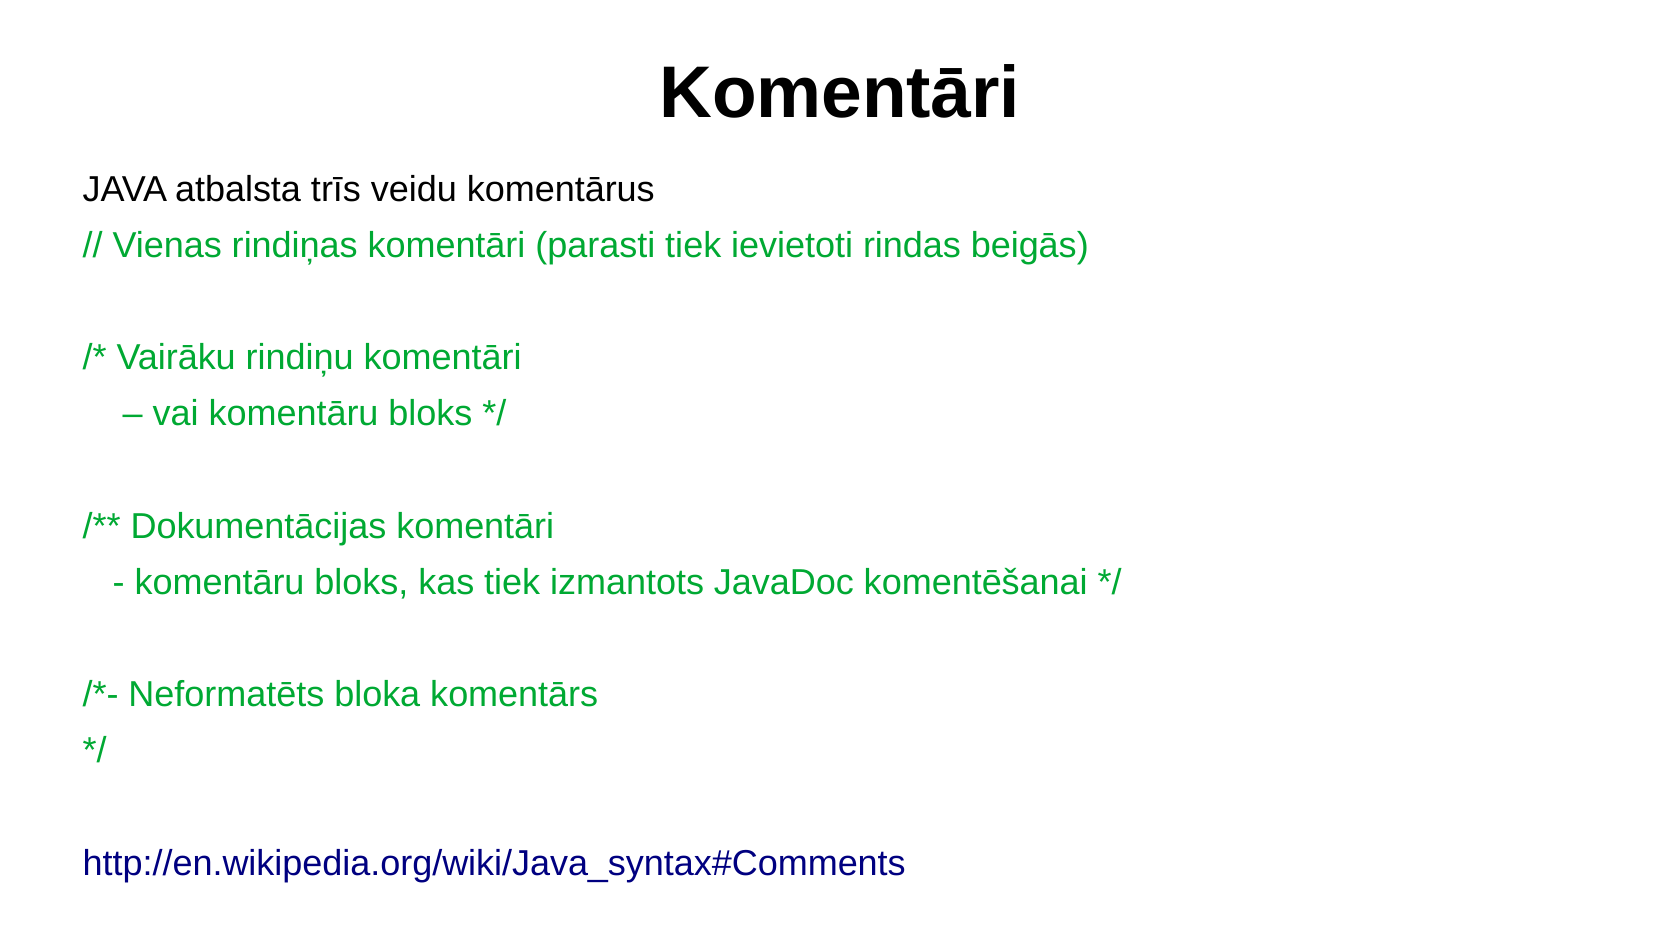

# Komentāri
JAVA atbalsta trīs veidu komentārus
// Vienas rindiņas komentāri (parasti tiek ievietoti rindas beigās)
/* Vairāku rindiņu komentāri
 – vai komentāru bloks */
/** Dokumentācijas komentāri
 - komentāru bloks, kas tiek izmantots JavaDoc komentēšanai */
/*- Neformatēts bloka komentārs
*/
http://en.wikipedia.org/wiki/Java_syntax#Comments